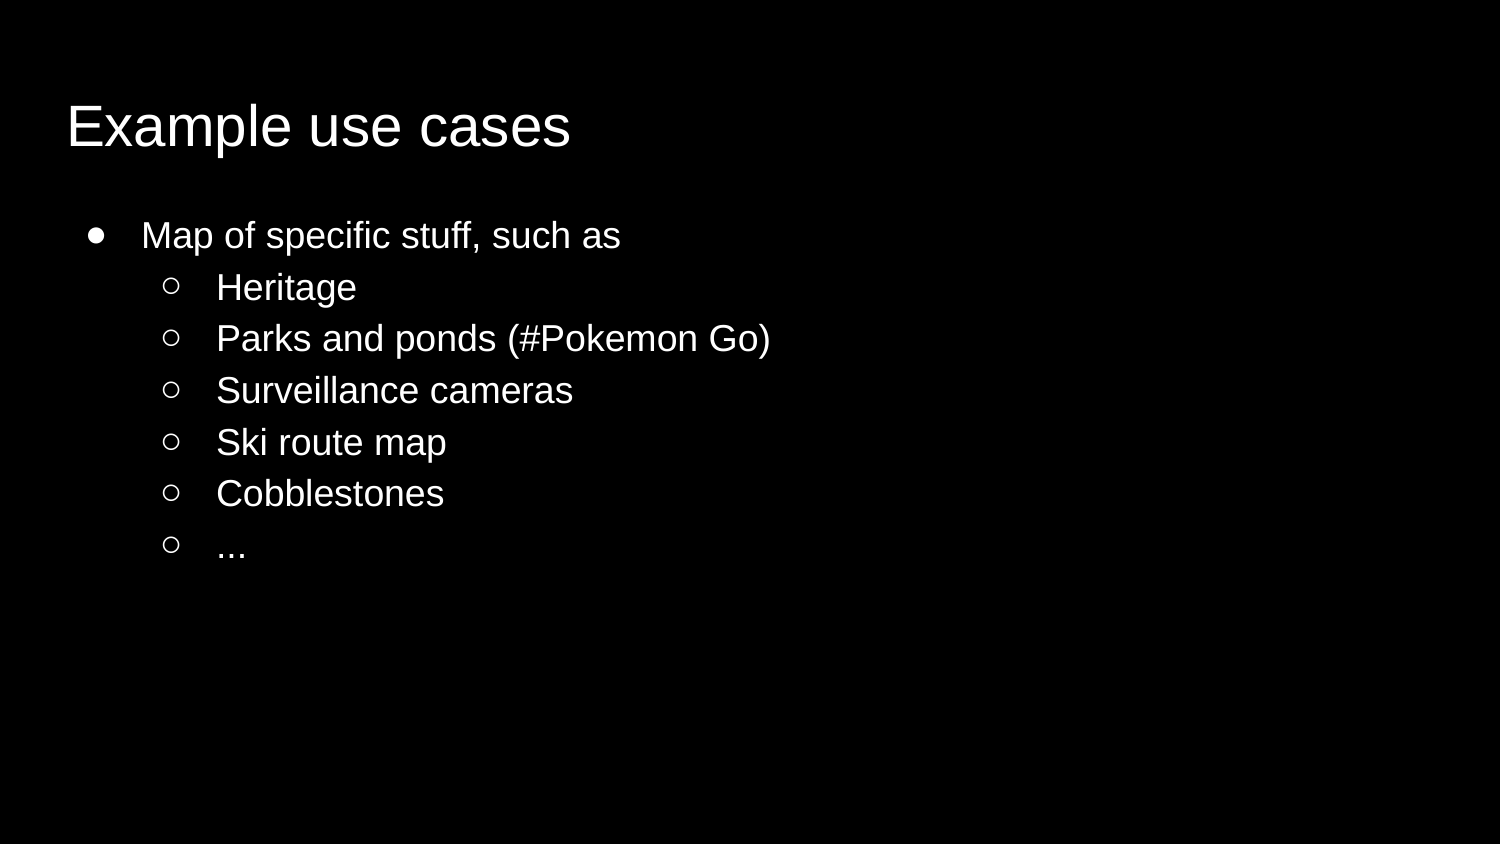

# Example use cases
Map of specific stuff, such as
Heritage
Parks and ponds (#Pokemon Go)
Surveillance cameras
Ski route map
Cobblestones
...